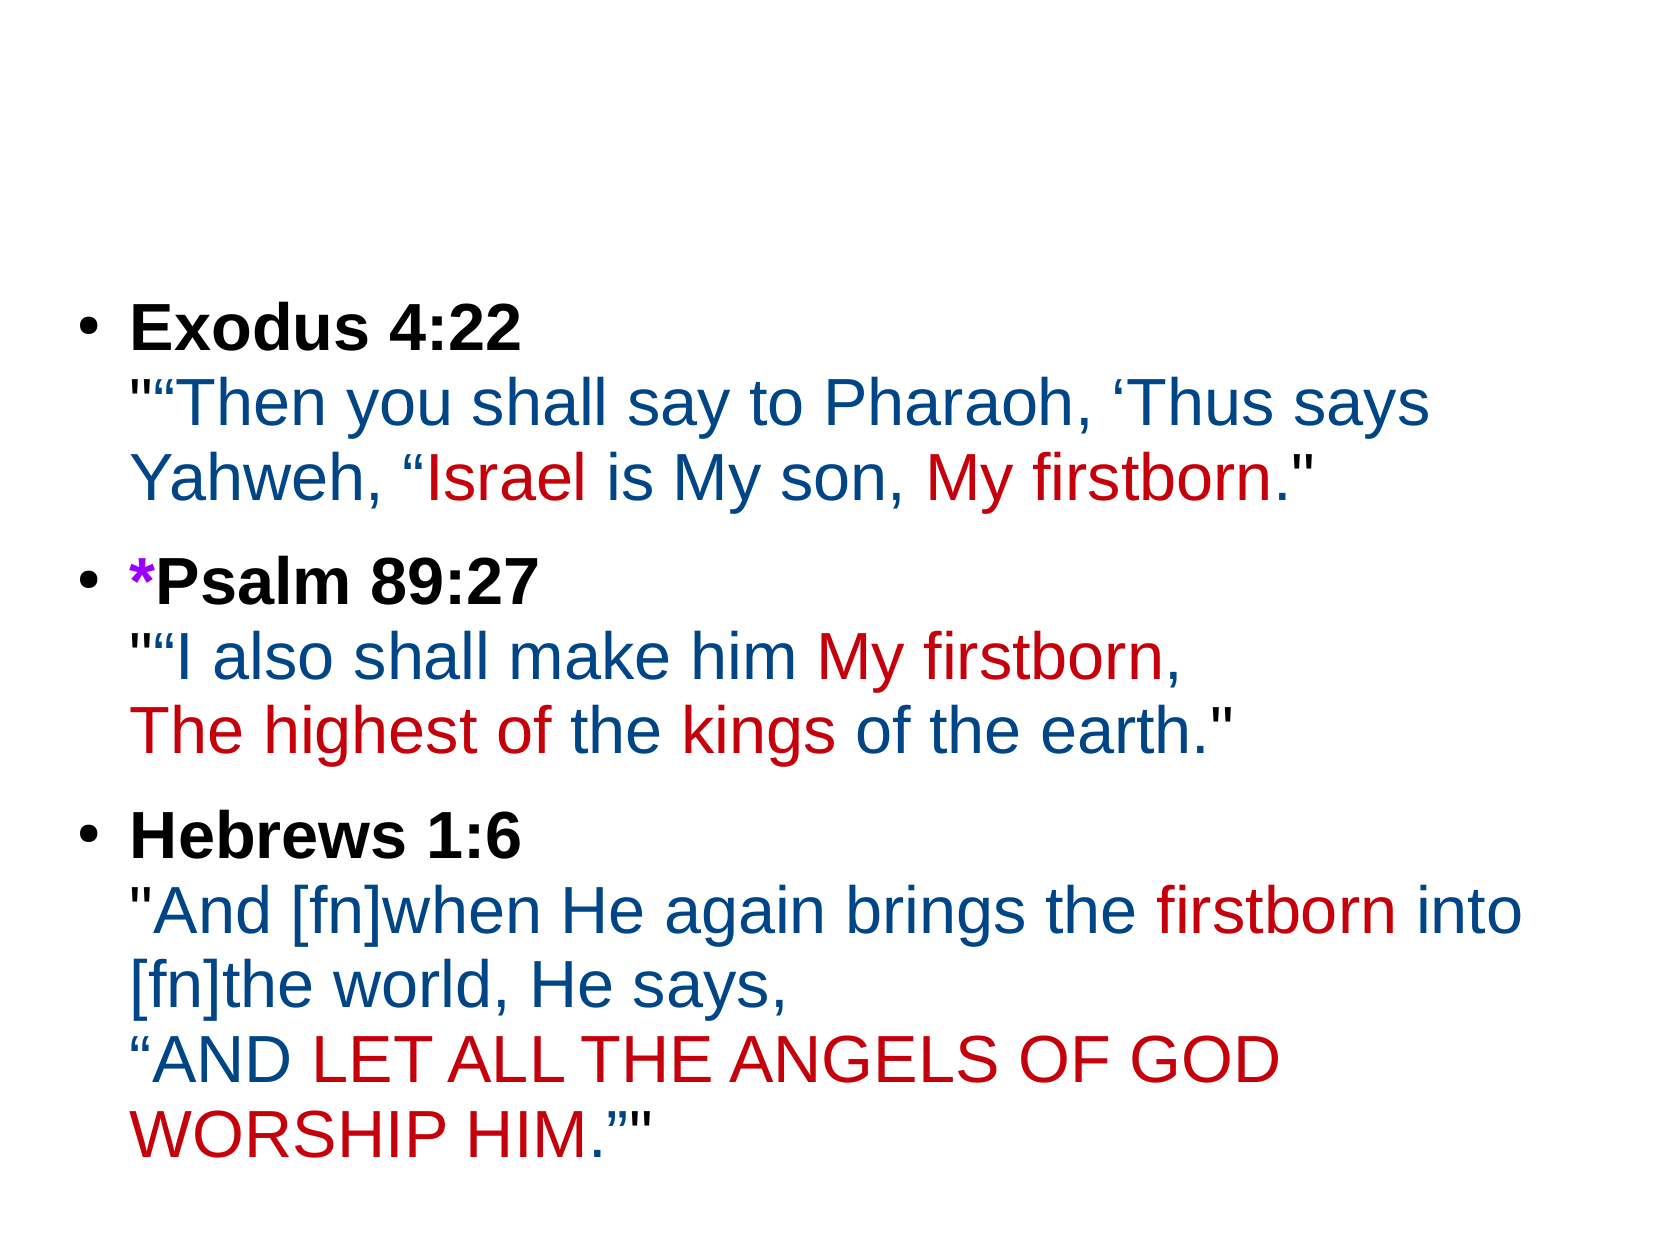

#
Exodus 4:22
"“Then you shall say to Pharaoh, ‘Thus says Yahweh, “Israel is My son, My firstborn."
*Psalm 89:27
"“I also shall make him My firstborn,
The highest of the kings of the earth."
Hebrews 1:6
"And [fn]when He again brings the firstborn into [fn]the world, He says,
“AND LET ALL THE ANGELS OF GOD WORSHIP HIM.”"